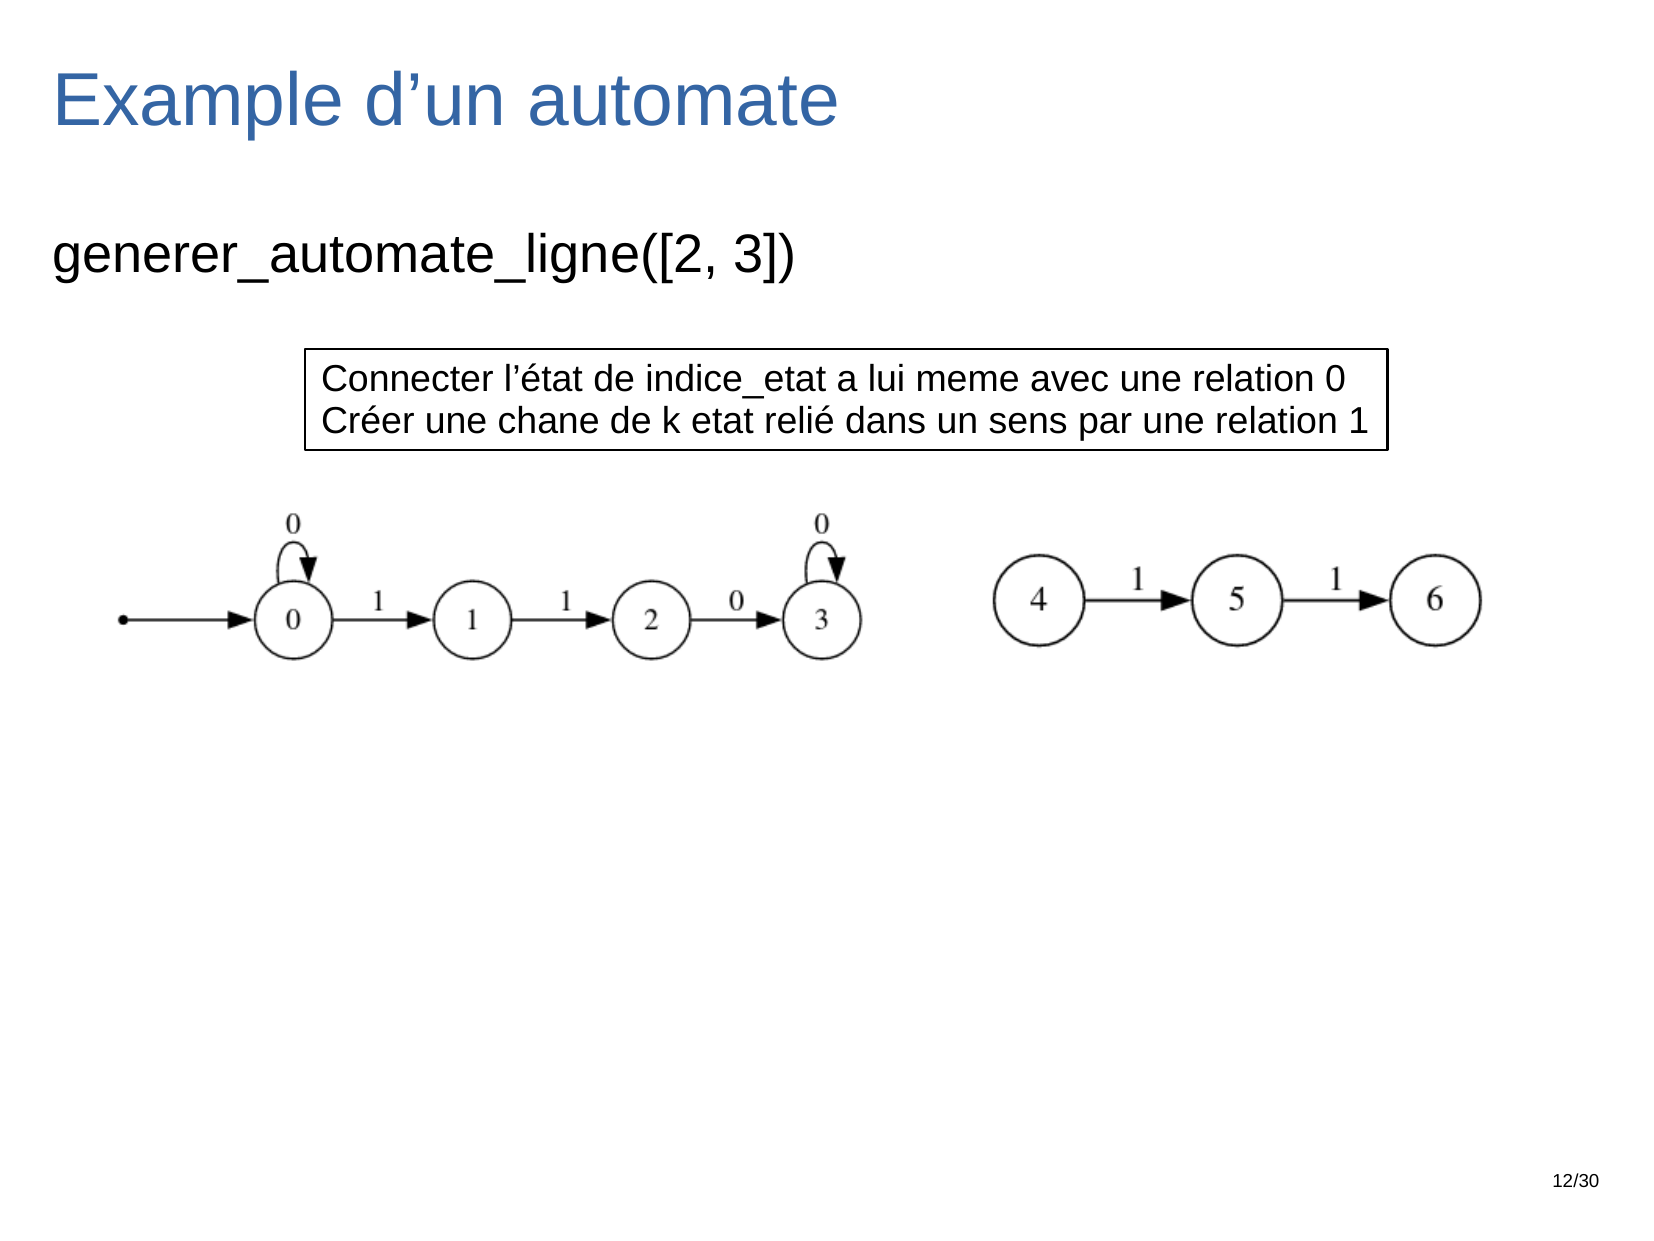

Example d’un automate
generer_automate_ligne([2, 3])
Connecter l’état de indice_etat a lui meme avec une relation 0
Créer une chane de k etat relié dans un sens par une relation 1
12/30